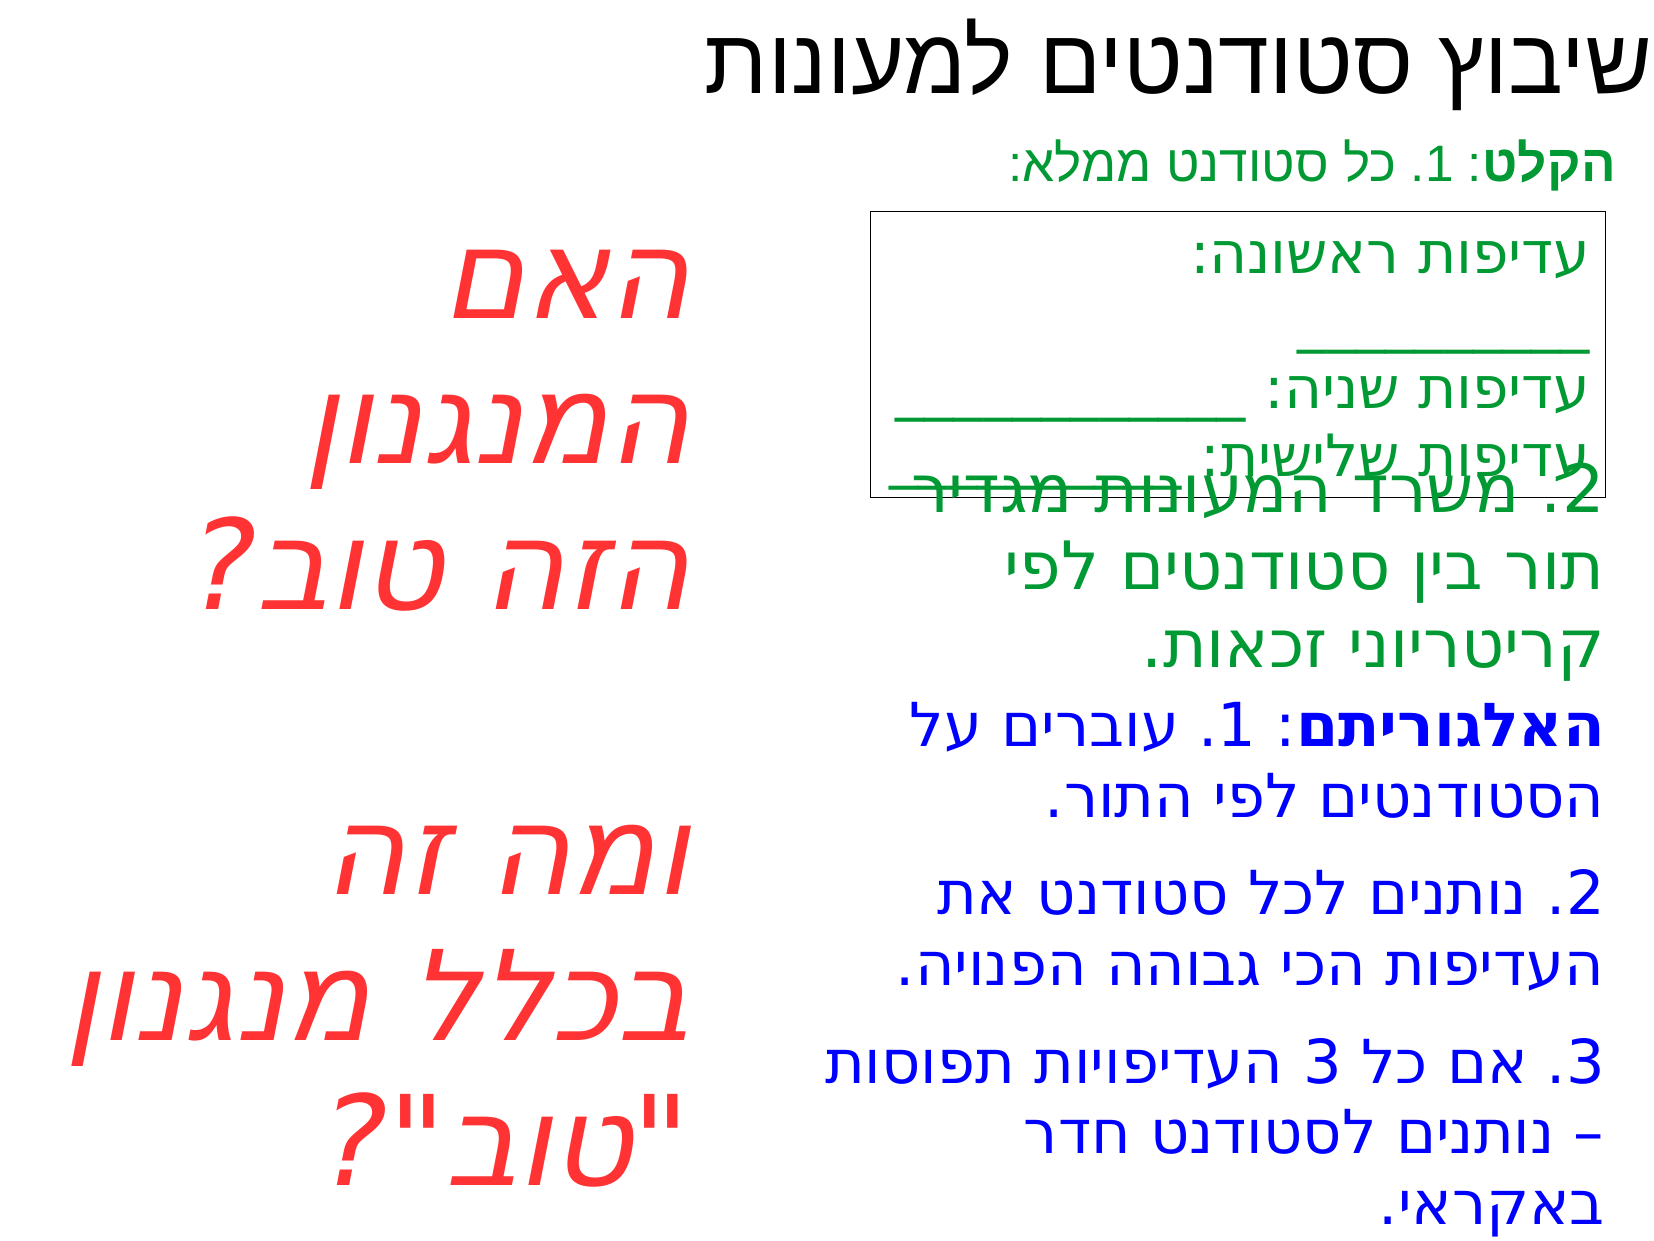

# שיבוץ סטודנטים למעונות
הקלט: 1. כל סטודנט ממלא:
האם המנגנון הזה טוב?
ומה זה בכלל מנגנון "טוב"?
עדיפות ראשונה: __________
עדיפות שניה: ____________
עדיפות שלישית: __________
2. משרד המעונות מגדיר תור בין סטודנטים לפי קריטריוני זכאות.
האלגוריתם: 1. עוברים על הסטודנטים לפי התור.
2. נותנים לכל סטודנט את העדיפות הכי גבוהה הפנויה.
3. אם כל 3 העדיפויות תפוסות – נותנים לסטודנט חדר באקראי.